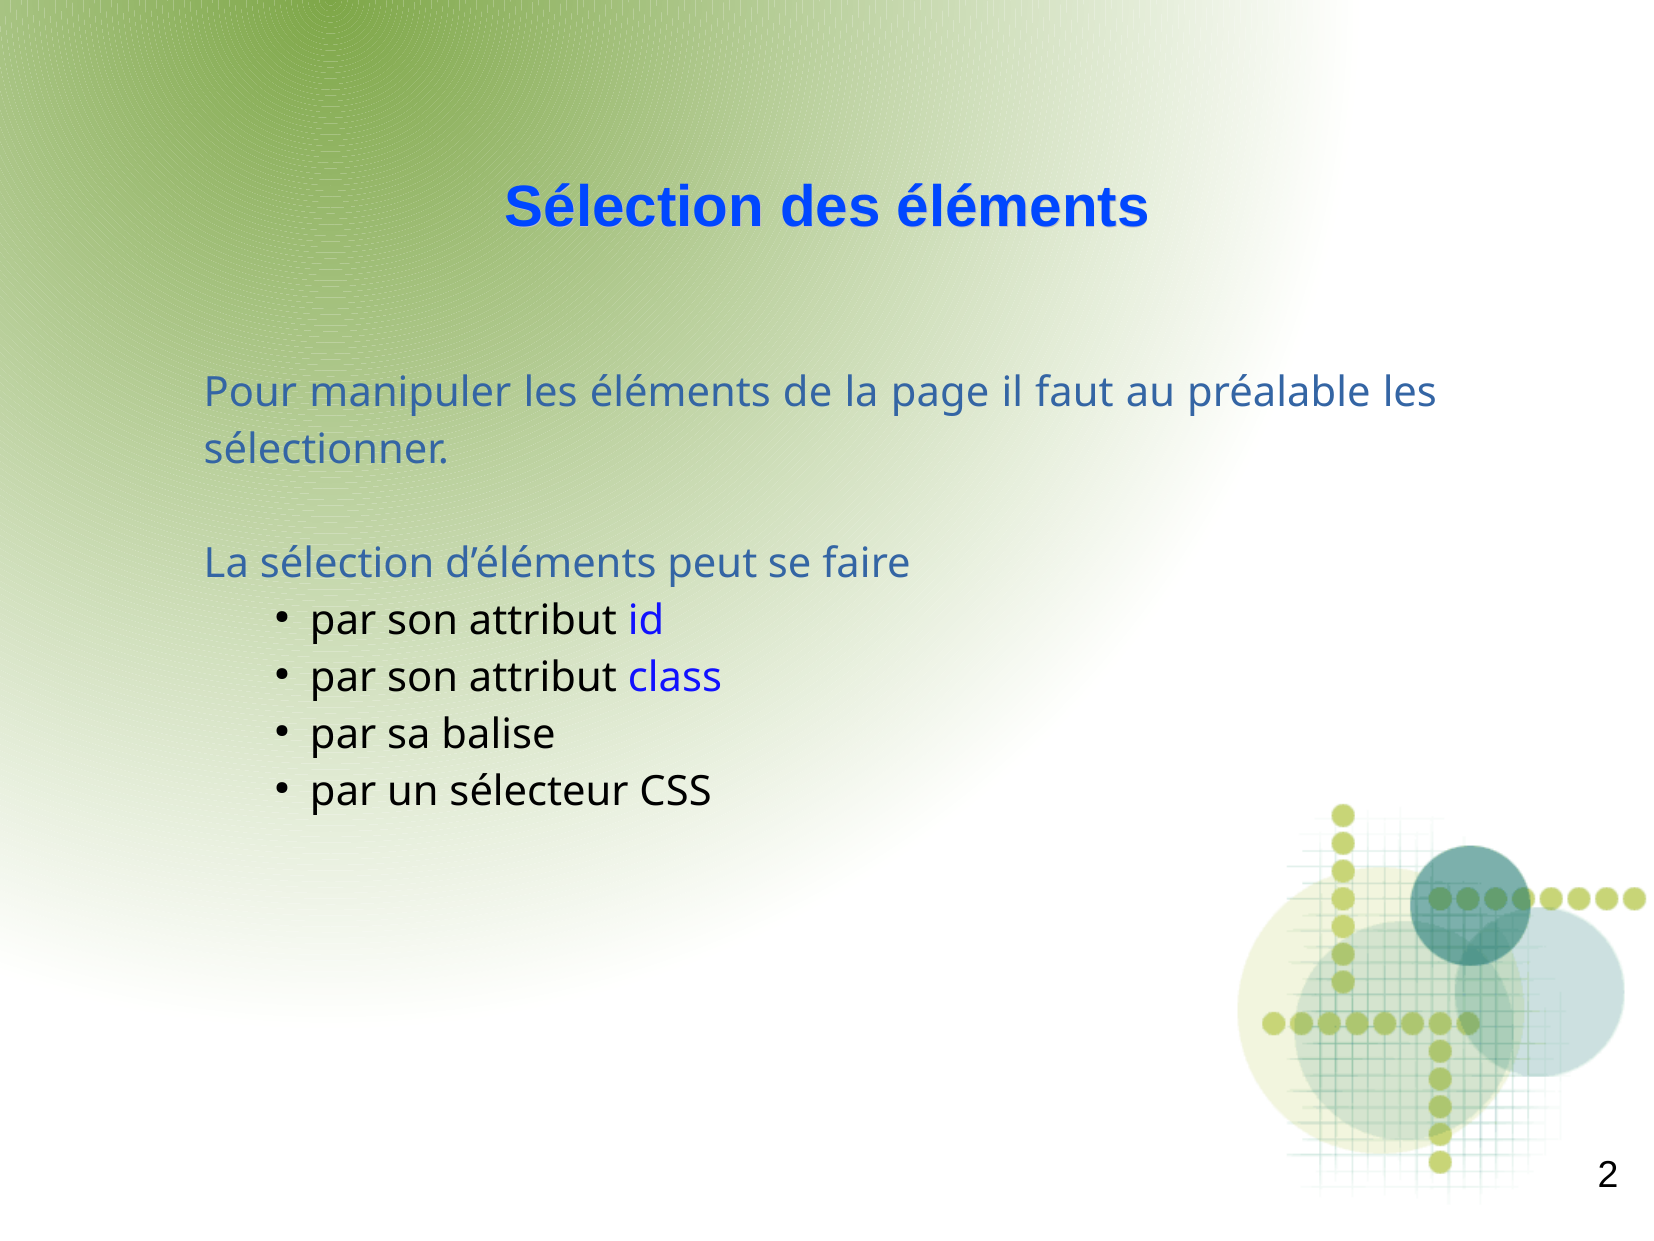

# Sélection des éléments
Pour manipuler les éléments de la page il faut au préalable les sélectionner.
La sélection d’éléments peut se faire
par son attribut id
par son attribut class
par sa balise
par un sélecteur CSS